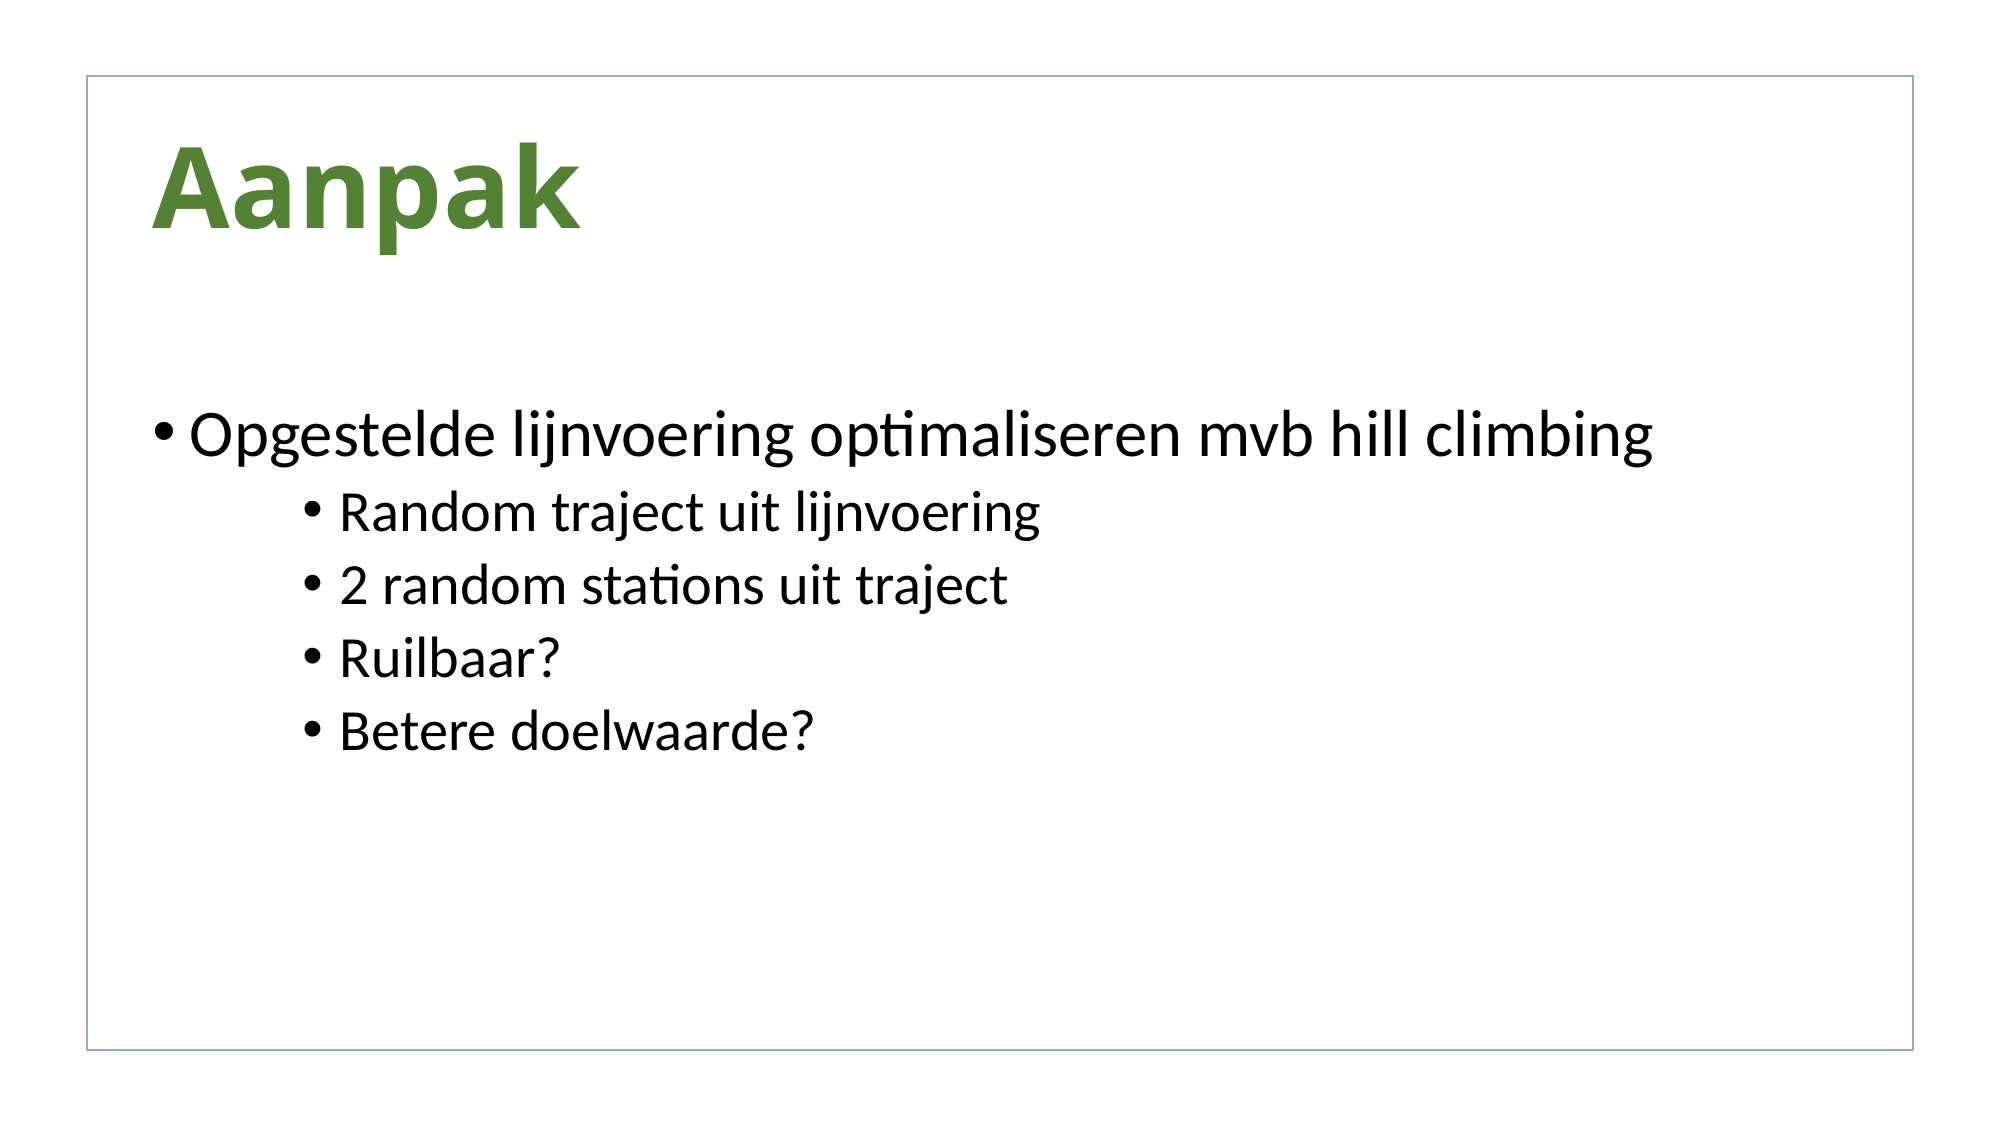

# Aanpak
Opgestelde lijnvoering optimaliseren mvb hill climbing
Random traject uit lijnvoering
2 random stations uit traject
Ruilbaar?
Betere doelwaarde?